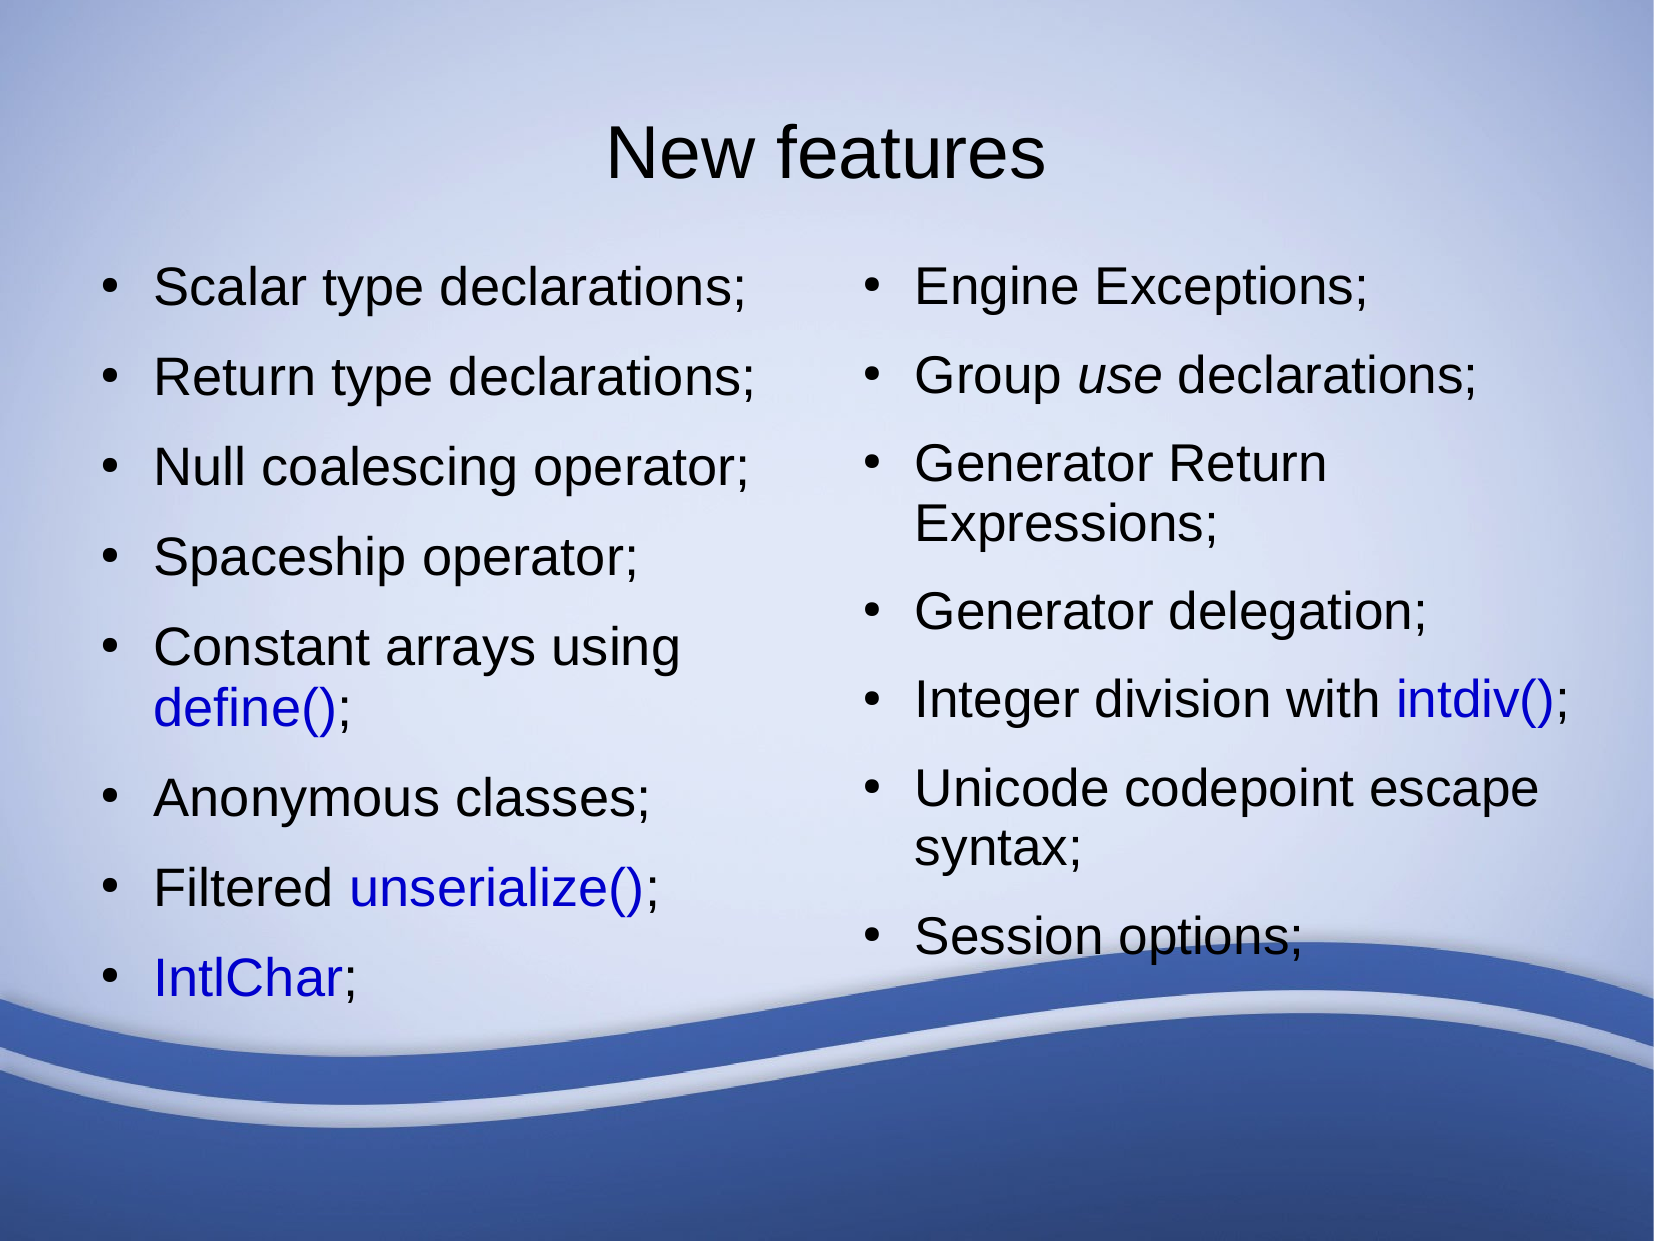

# New features
Scalar type declarations;
Return type declarations;
Null coalescing operator;
Spaceship operator;
Constant arrays using define();
Anonymous classes;
Filtered unserialize();
IntlChar;
Engine Exceptions;
Group use declarations;
Generator Return Expressions;
Generator delegation;
Integer division with intdiv();
Unicode codepoint escape syntax;
Session options;